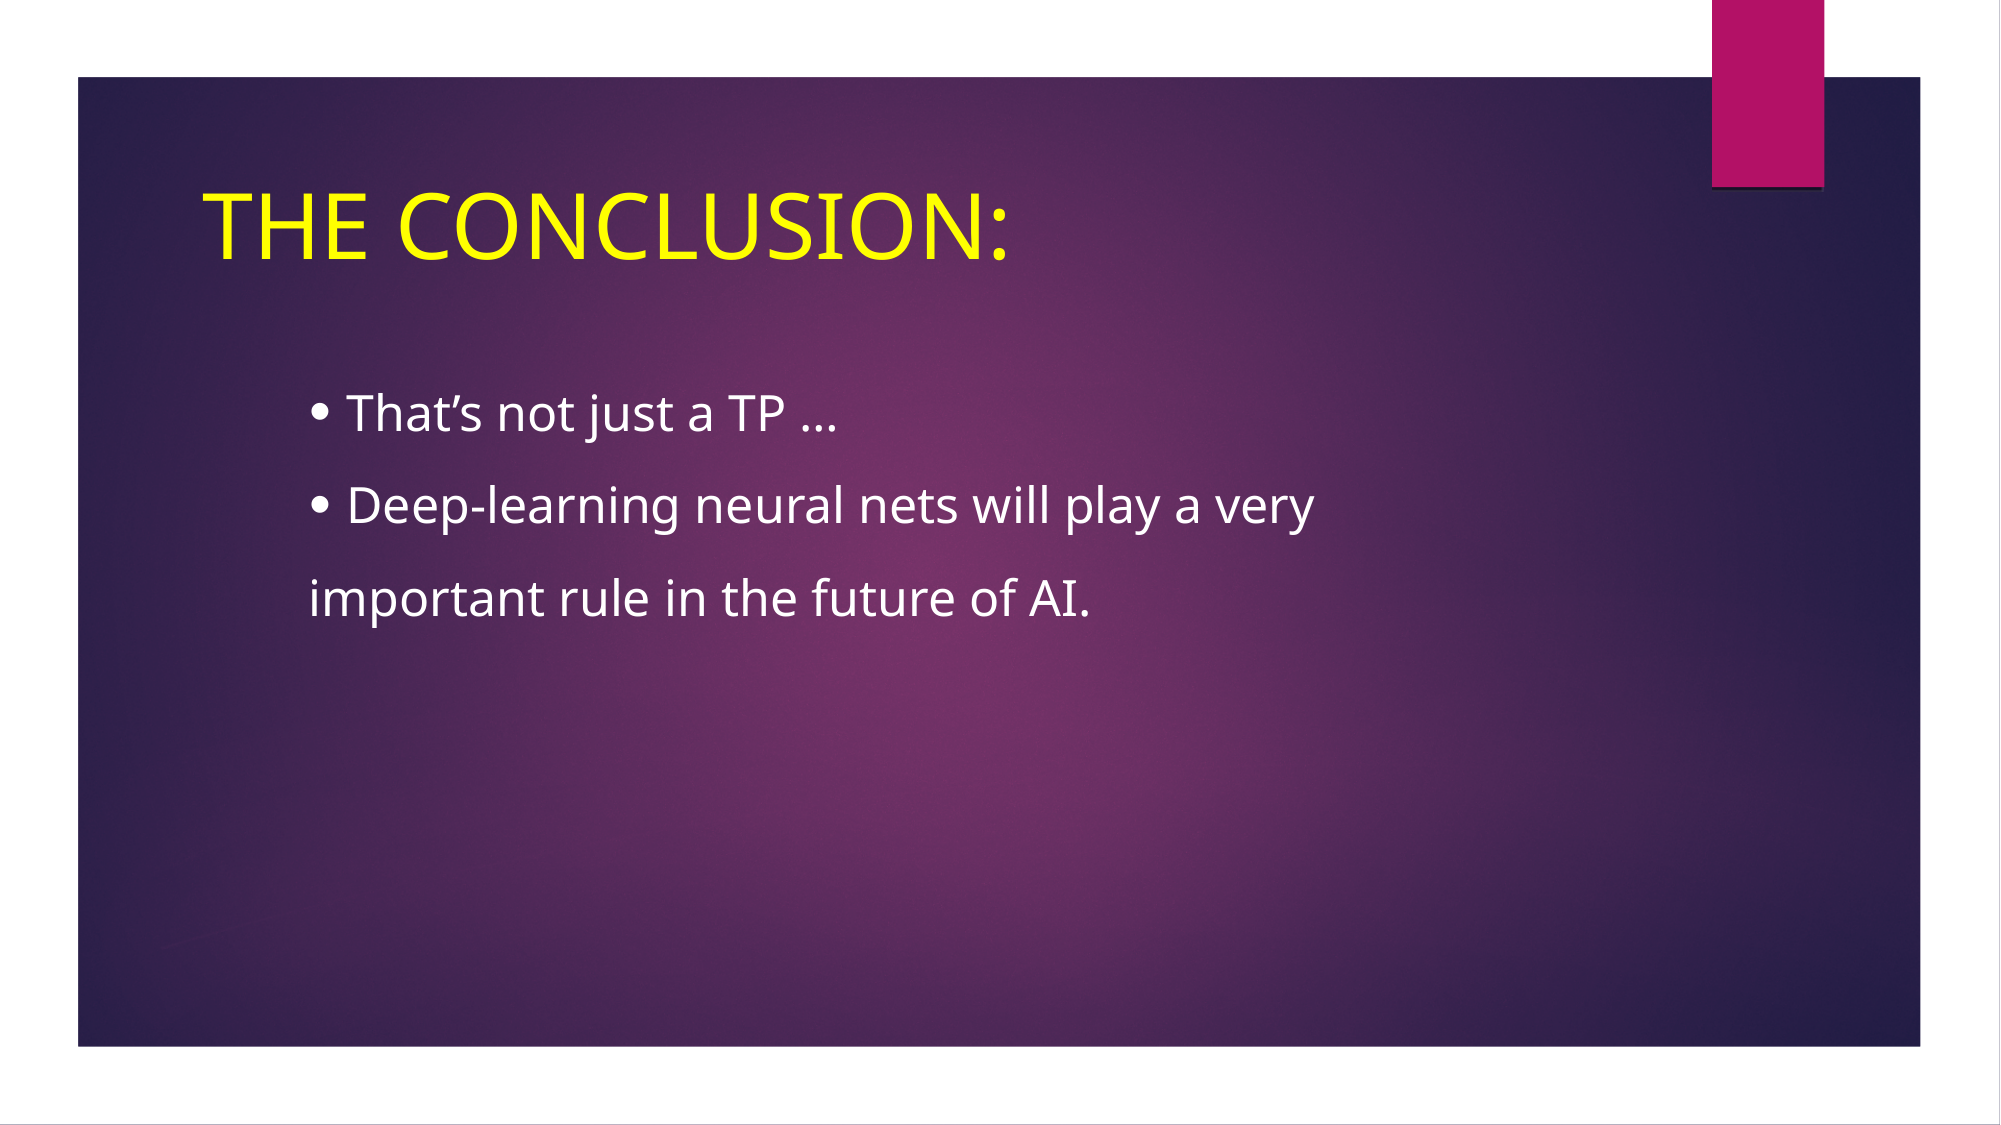

The Conclusion:
That’s not just a TP …
Deep-learning neural nets will play a very
important rule in the future of AI.